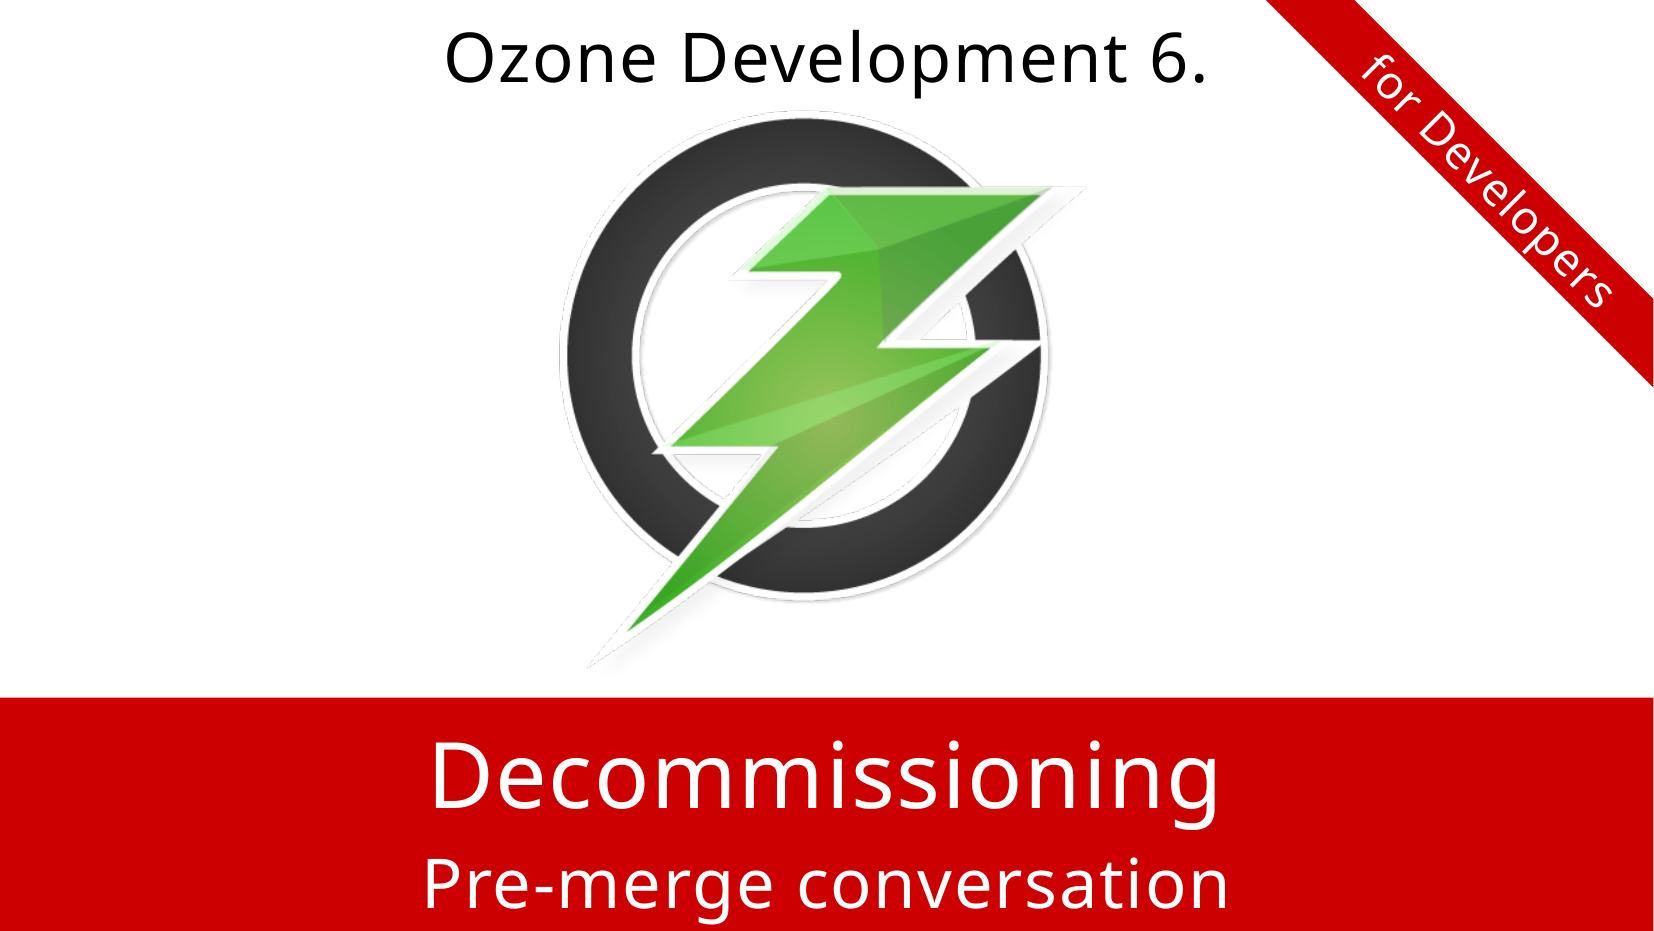

# Ozone Development 6.
for Developers
Decommissioning
Pre-merge conversation